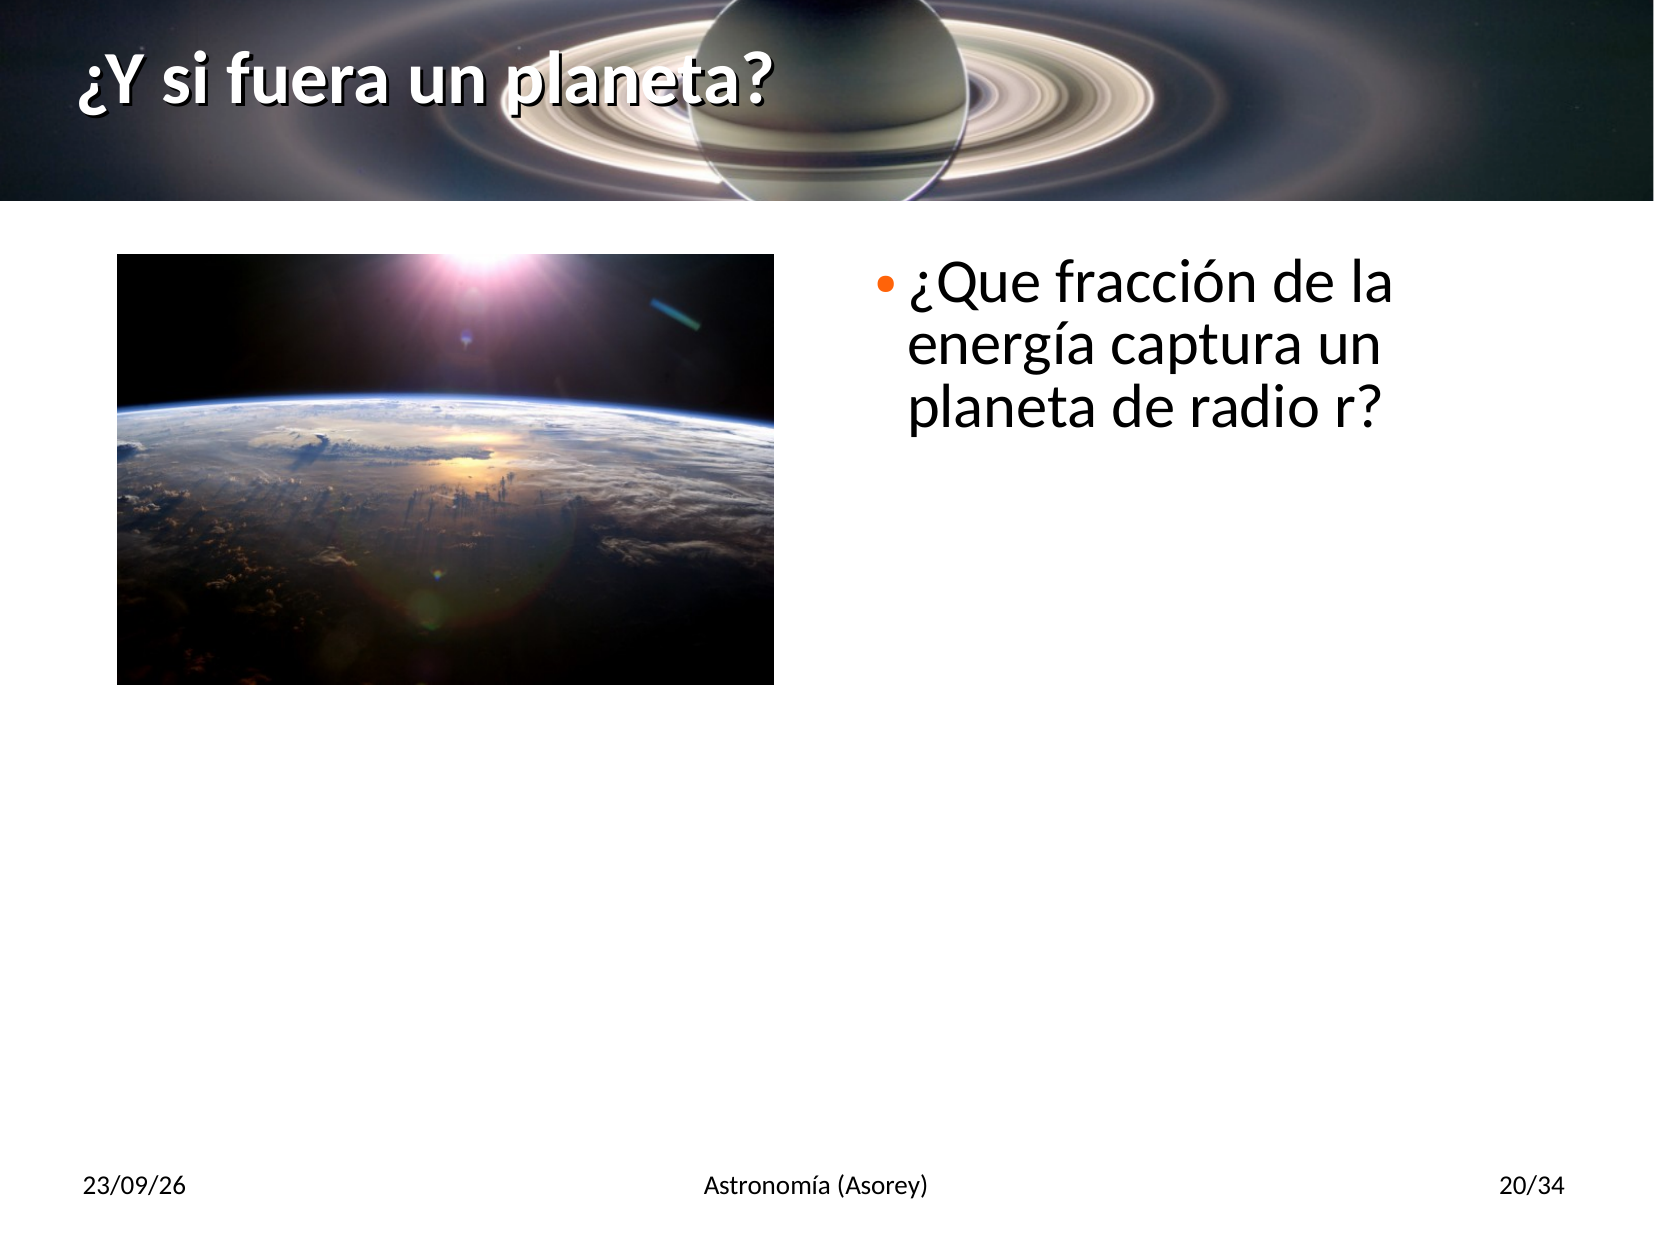

# ¿Y si fuera un planeta?
¿Que fracción de la energía captura un planeta de radio r?
Astronomía (Asorey)
20